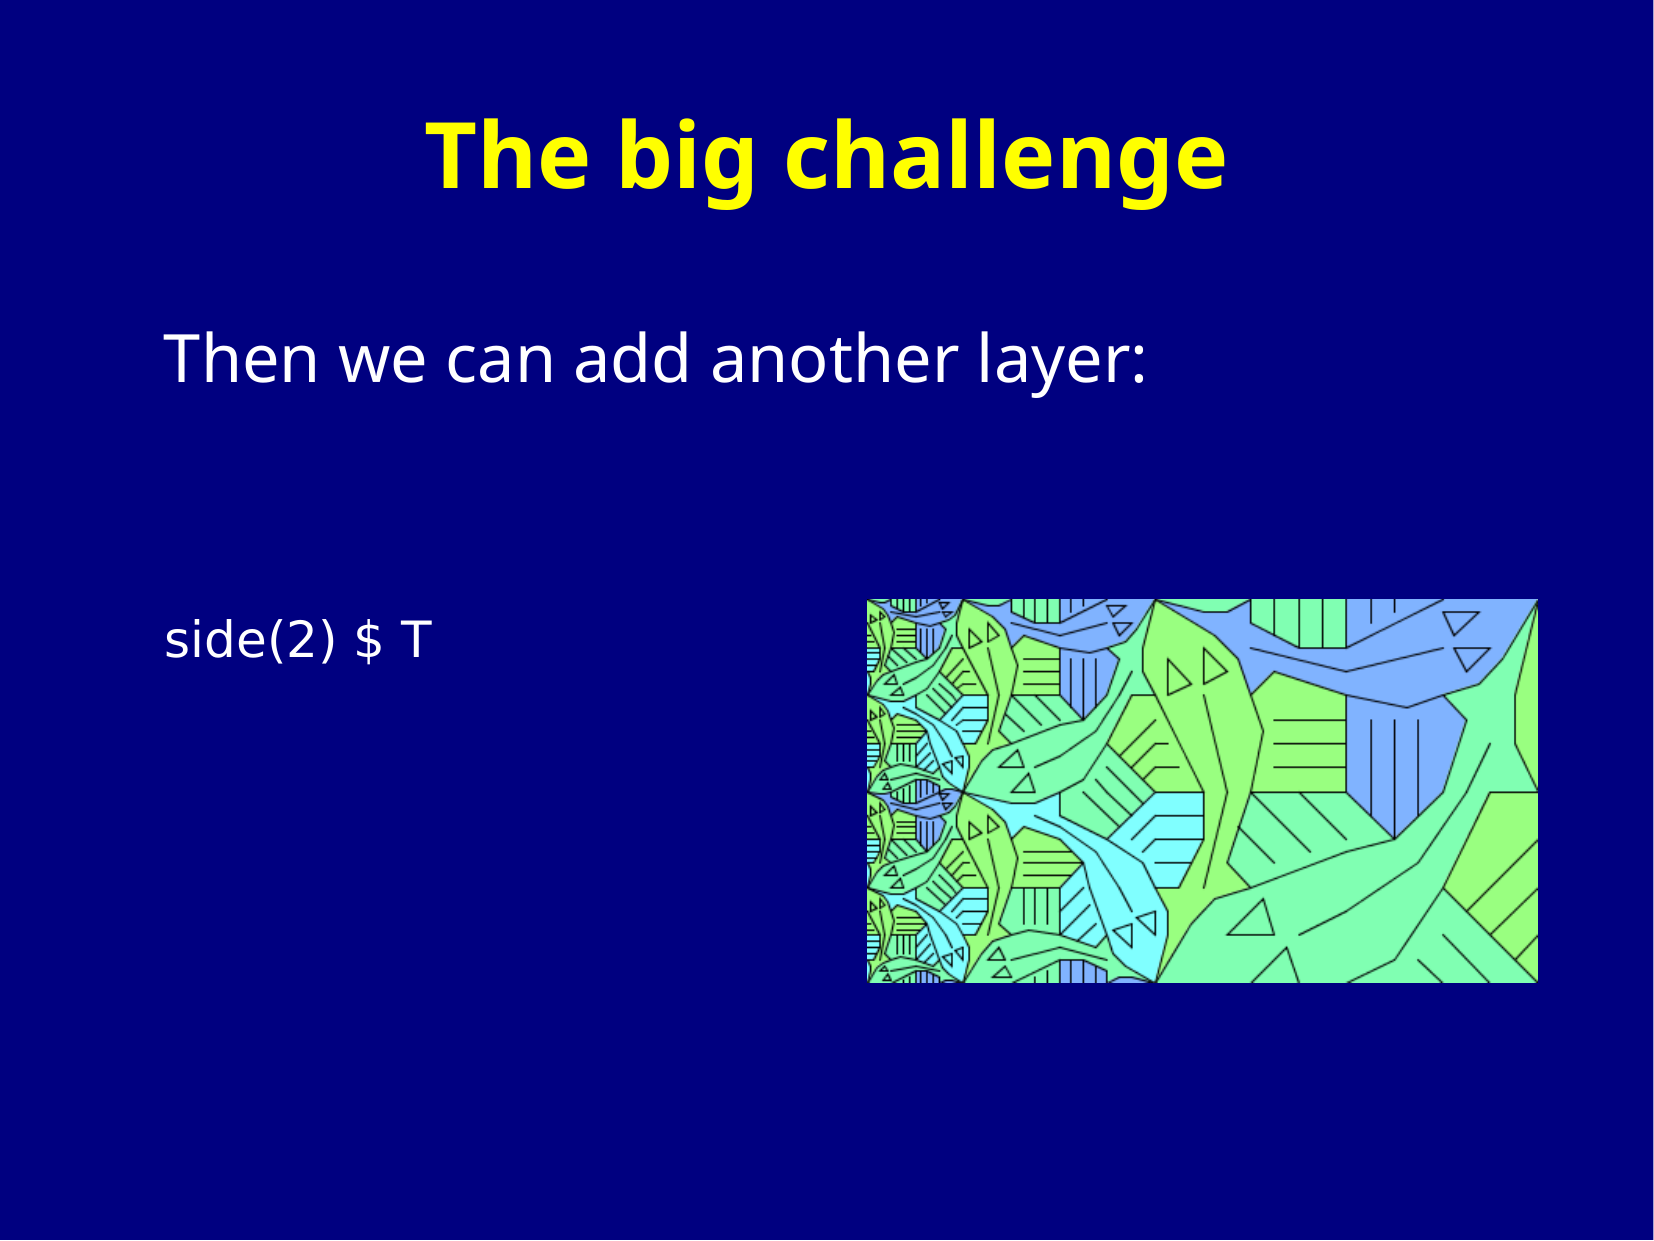

# The big challenge
Then we can add another layer:
side(2) $ T